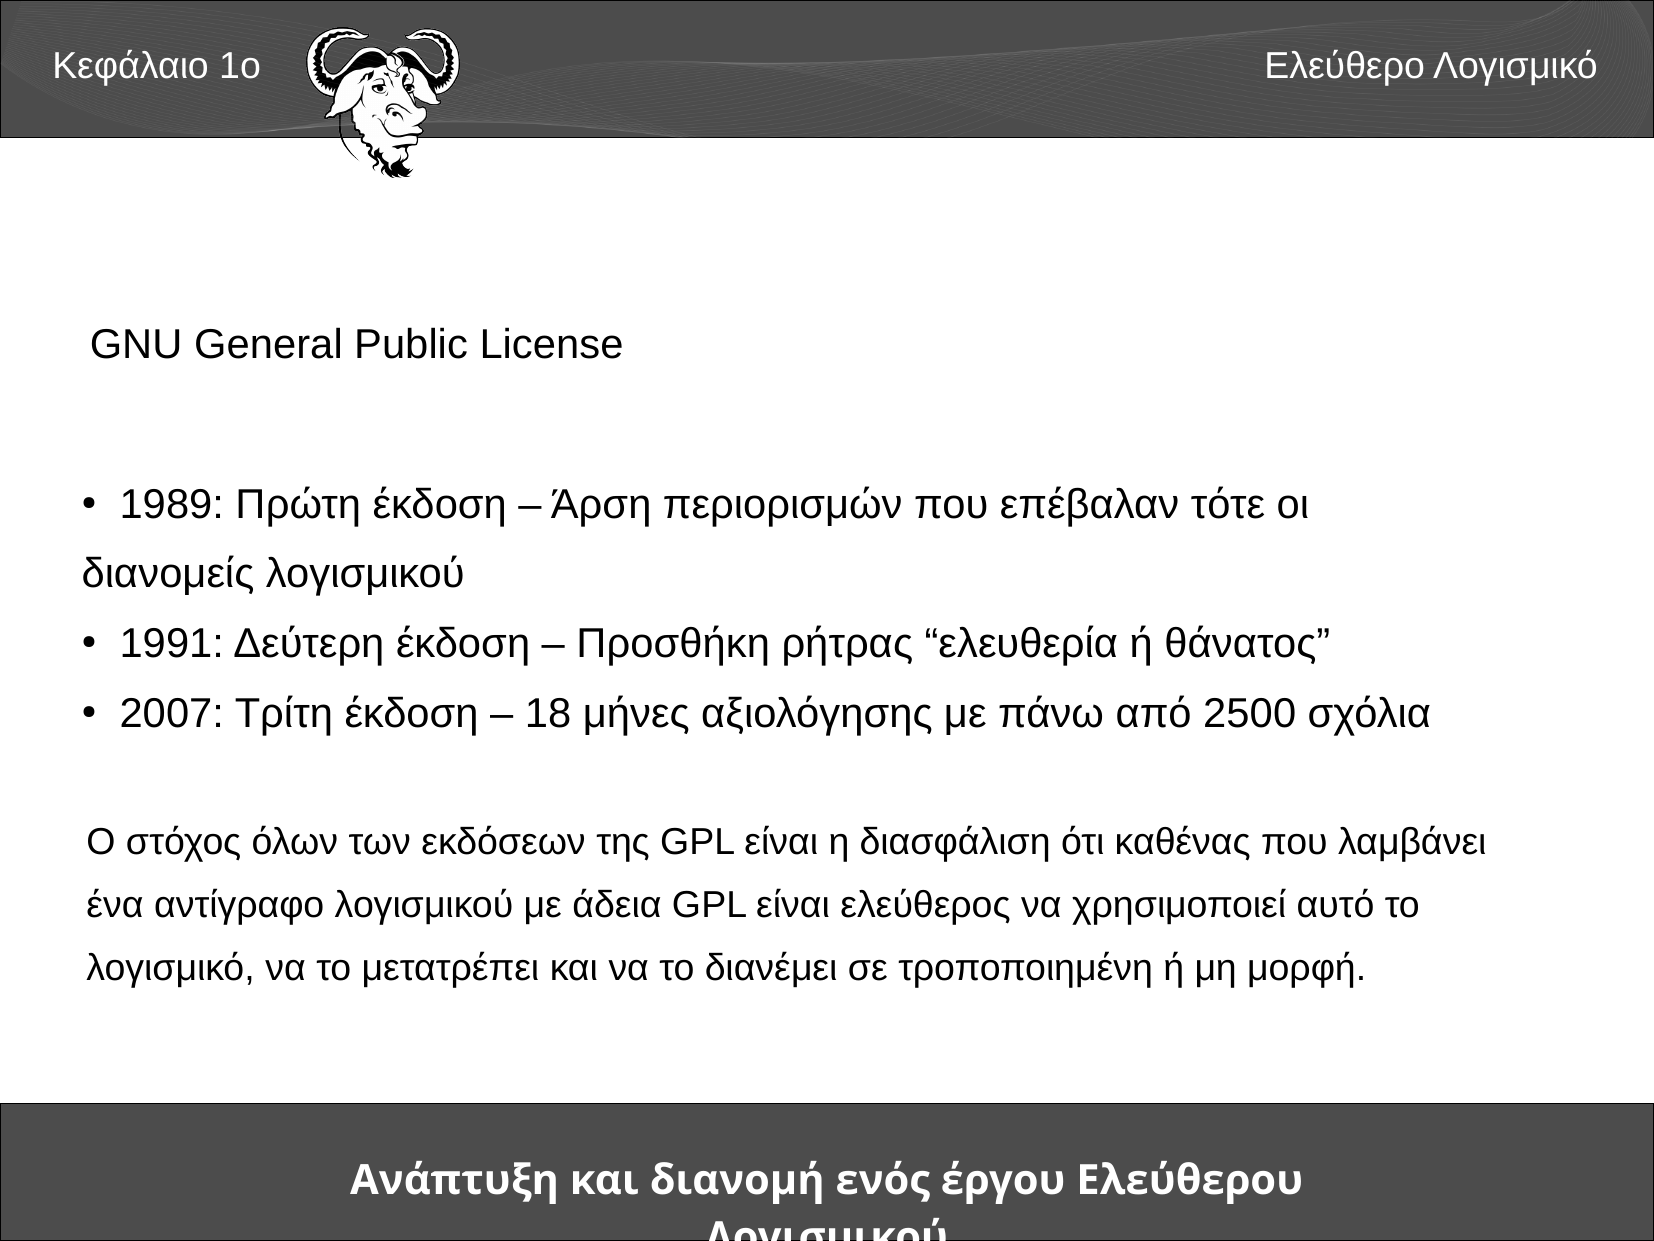

Κεφάλαιο 1ο
Ελεύθερο Λογισμικό
GNU General Public License
 1989: Πρώτη έκδοση – Άρση περιορισμών που επέβαλαν τότε οι διανομείς λογισμικού
 1991: Δεύτερη έκδοση – Προσθήκη ρήτρας “ελευθερία ή θάνατος”
 2007: Τρίτη έκδοση – 18 μήνες αξιολόγησης με πάνω από 2500 σχόλια
Ο στόχος όλων των εκδόσεων της GPL είναι η διασφάλιση ότι καθένας που λαμβάνει ένα αντίγραφο λογισμικού με άδεια GPL είναι ελεύθερος να χρησιμοποιεί αυτό το λογισμικό, να το μετατρέπει και να το διανέμει σε τροποποιημένη ή μη μορφή.
Ανάπτυξη και διανομή ενός έργου Ελεύθερου Λογισμικού